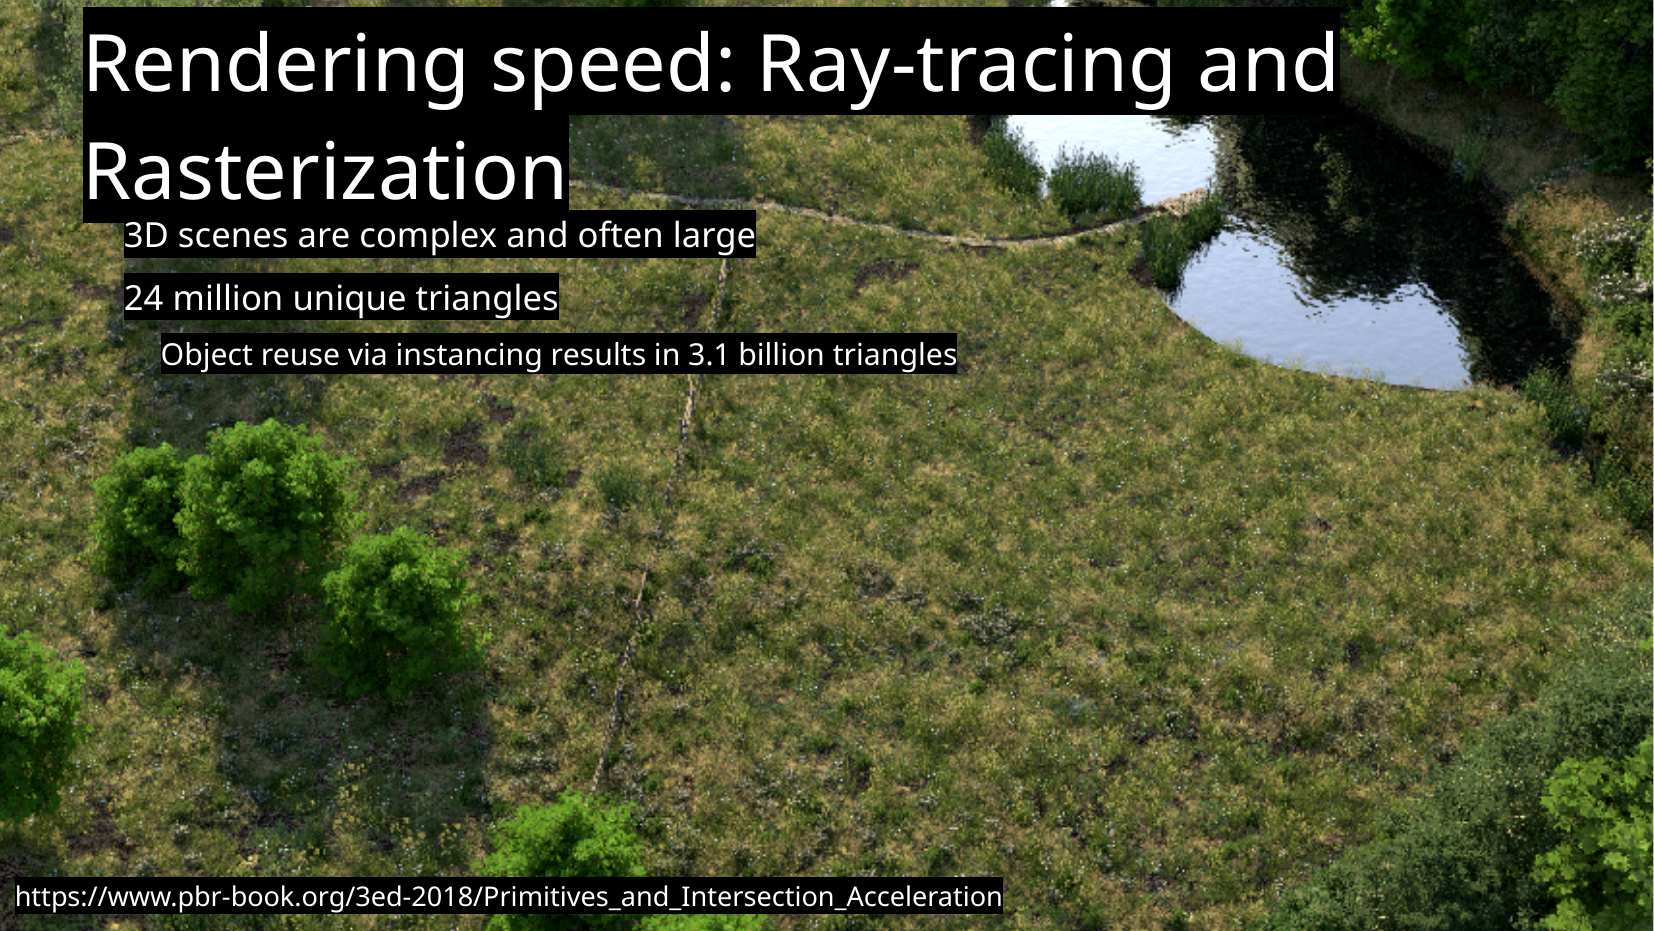

# Rendering speed: Ray-tracing and Rasterization
3D scenes are complex and often large
24 million unique triangles
Object reuse via instancing results in 3.1 billion triangles
47
https://www.pbr-book.org/3ed-2018/Primitives_and_Intersection_Acceleration